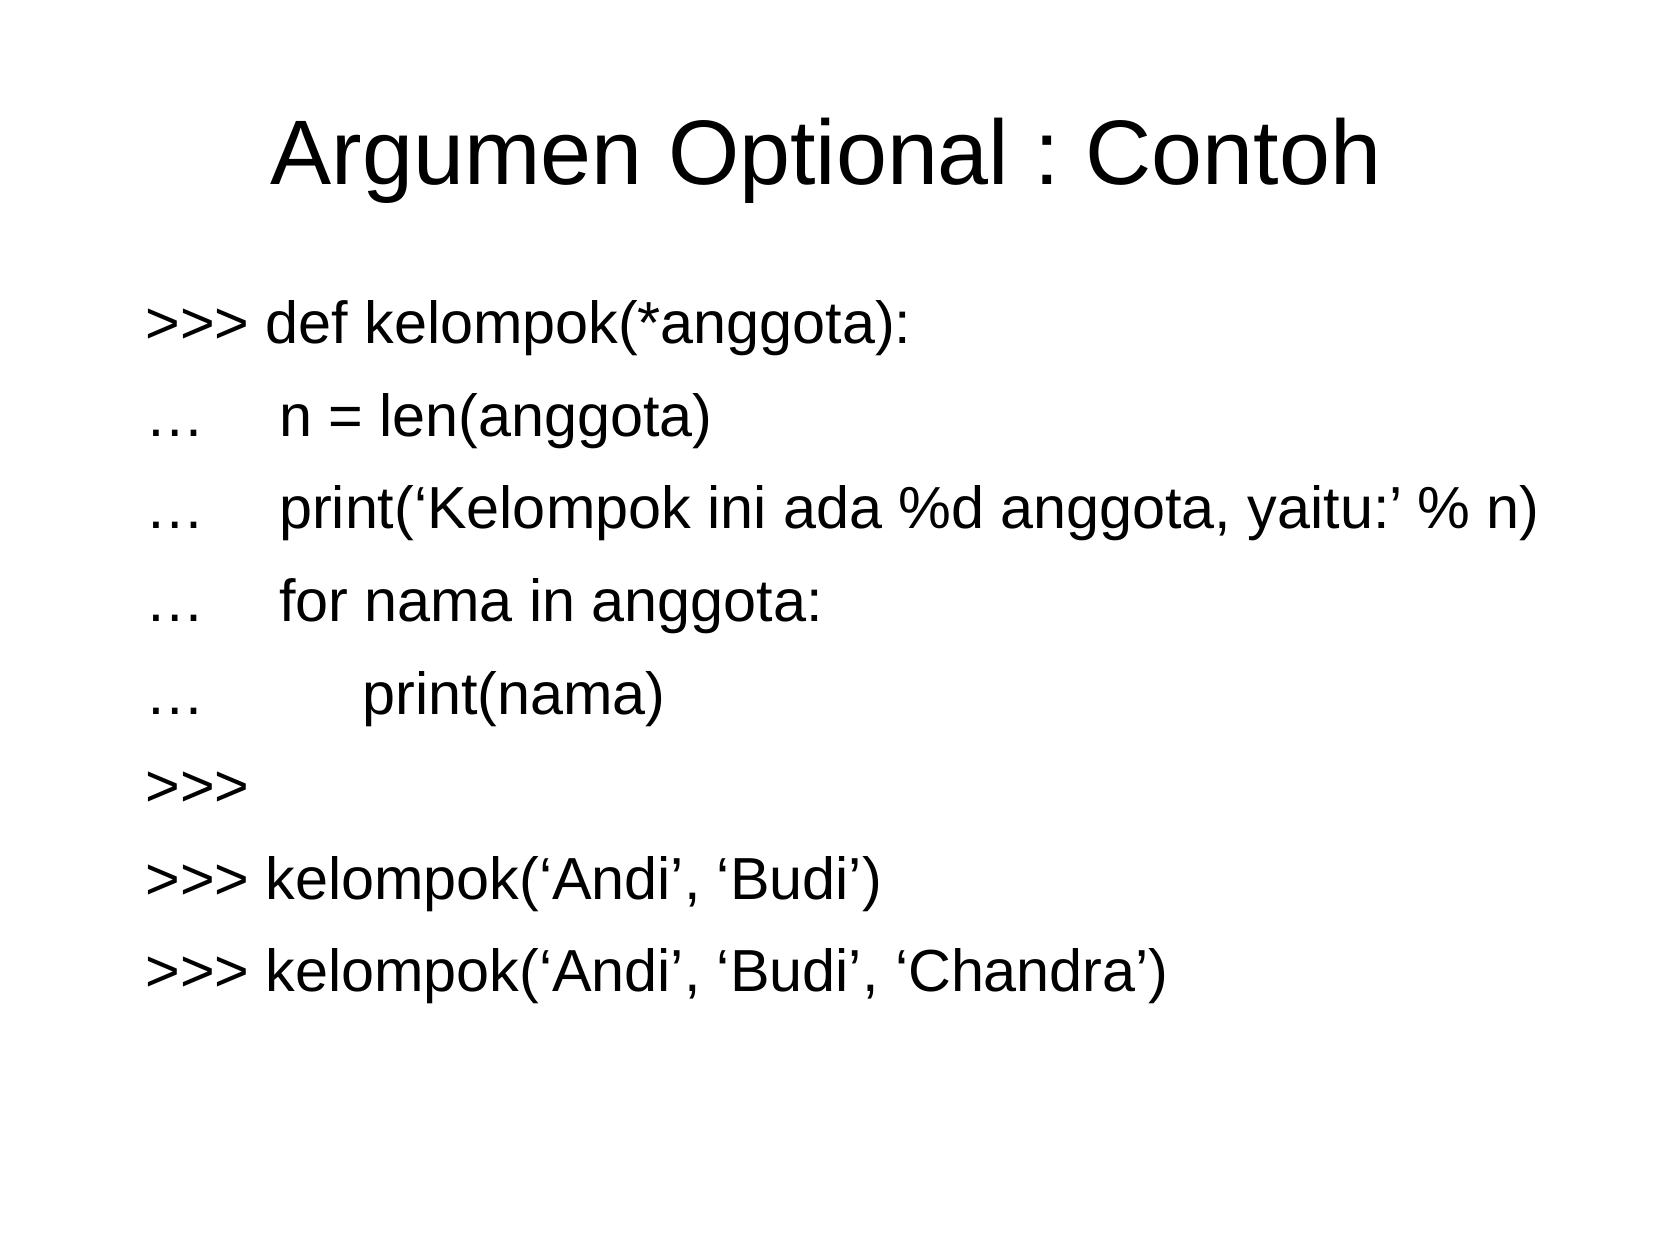

# Argumen Optional : Contoh
>>> def kelompok(*anggota):
… 		n = len(anggota)
… 		print(‘Kelompok ini ada %d anggota, yaitu:’ % n)
… 		for nama in anggota:
… 	 	 print(nama)
>>>
>>> kelompok(‘Andi’, ‘Budi’)
>>> kelompok(‘Andi’, ‘Budi’, ‘Chandra’)